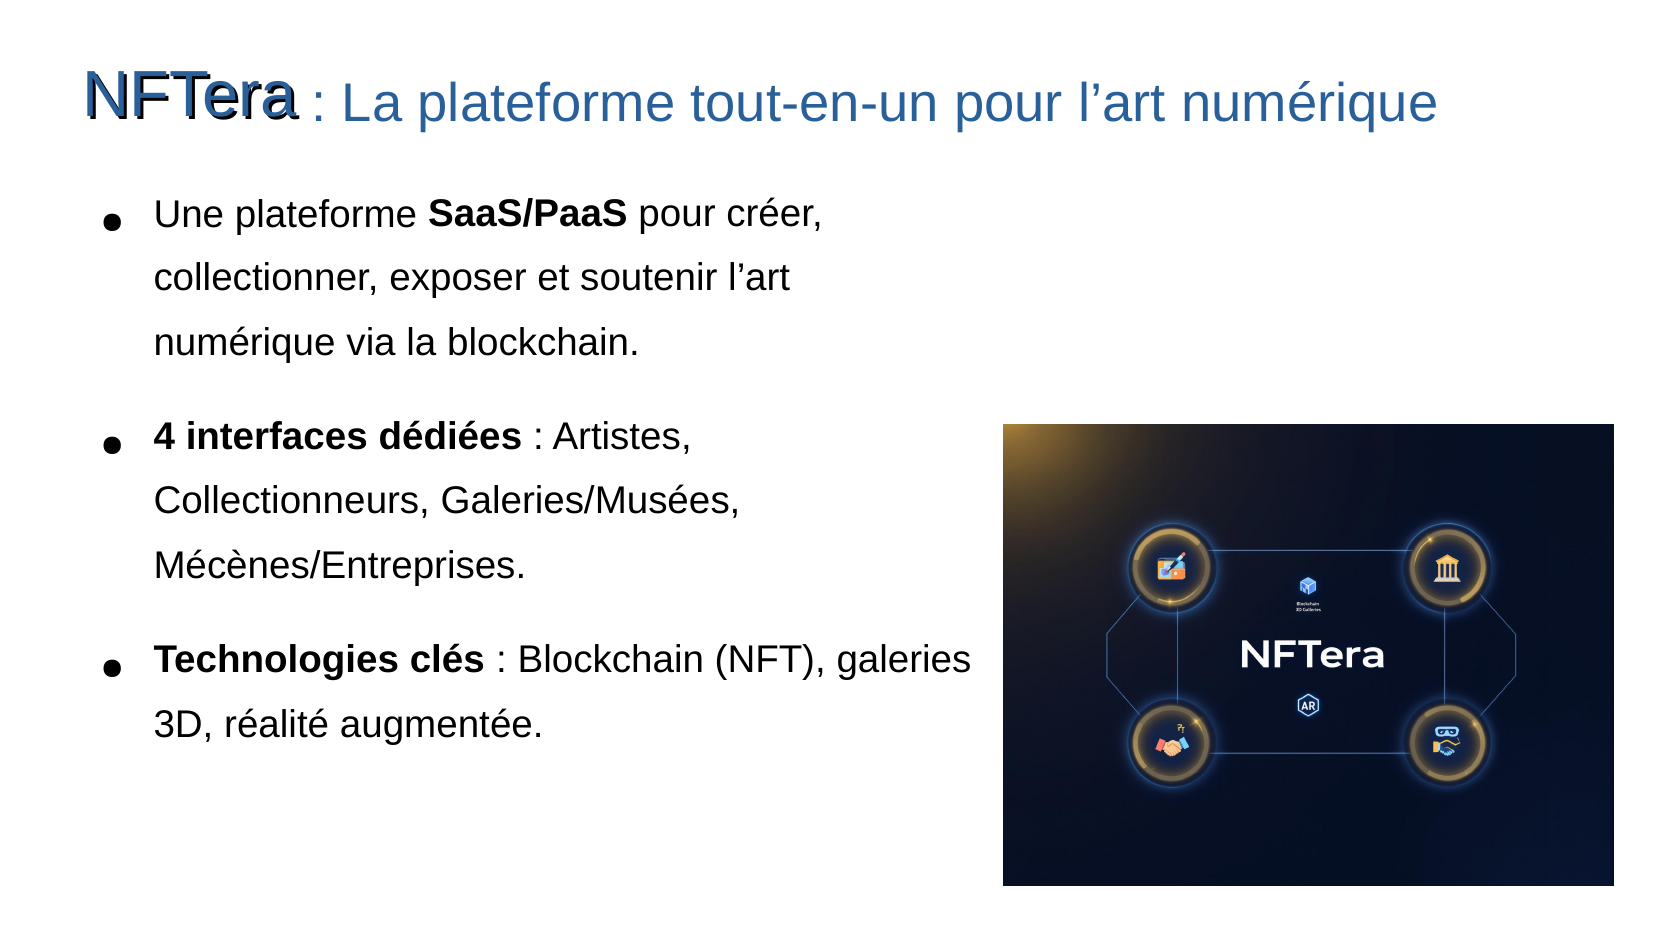

# NFTera : La plateforme tout-en-un pour l’art numérique
Une plateforme SaaS/PaaS pour créer, collectionner, exposer et soutenir l’art numérique via la blockchain.
4 interfaces dédiées : Artistes, Collectionneurs, Galeries/Musées, Mécènes/Entreprises.
Technologies clés : Blockchain (NFT), galeries 3D, réalité augmentée.